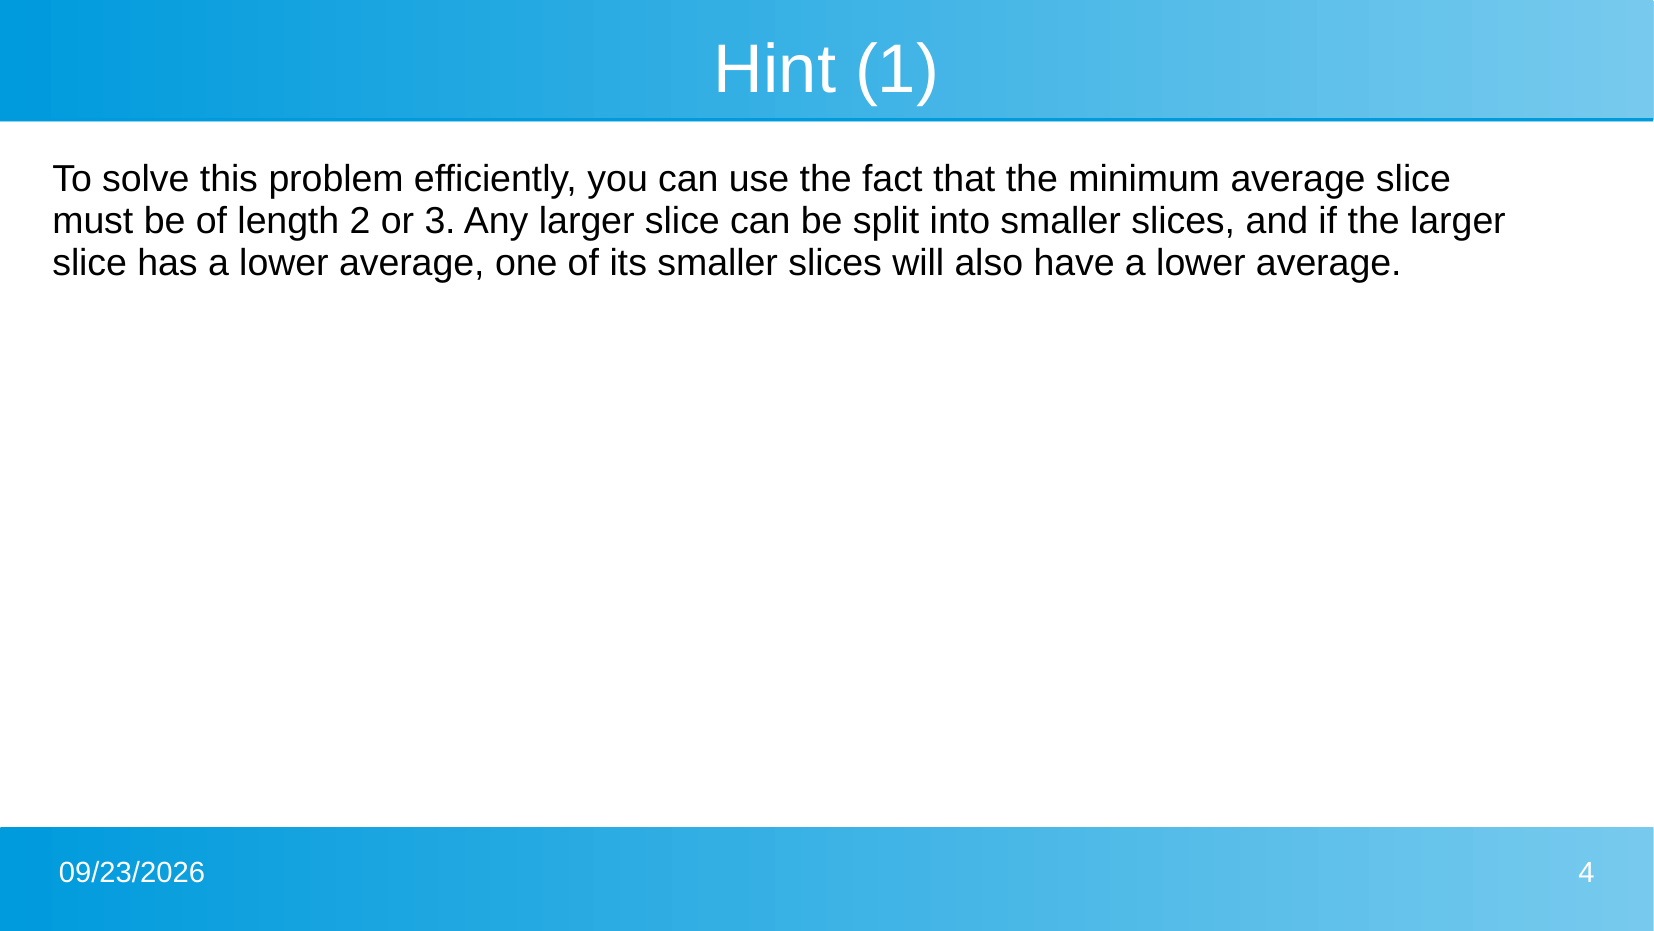

# Hint (1)
To solve this problem efficiently, you can use the fact that the minimum average slice must be of length 2 or 3. Any larger slice can be split into smaller slices, and if the larger slice has a lower average, one of its smaller slices will also have a lower average.
4